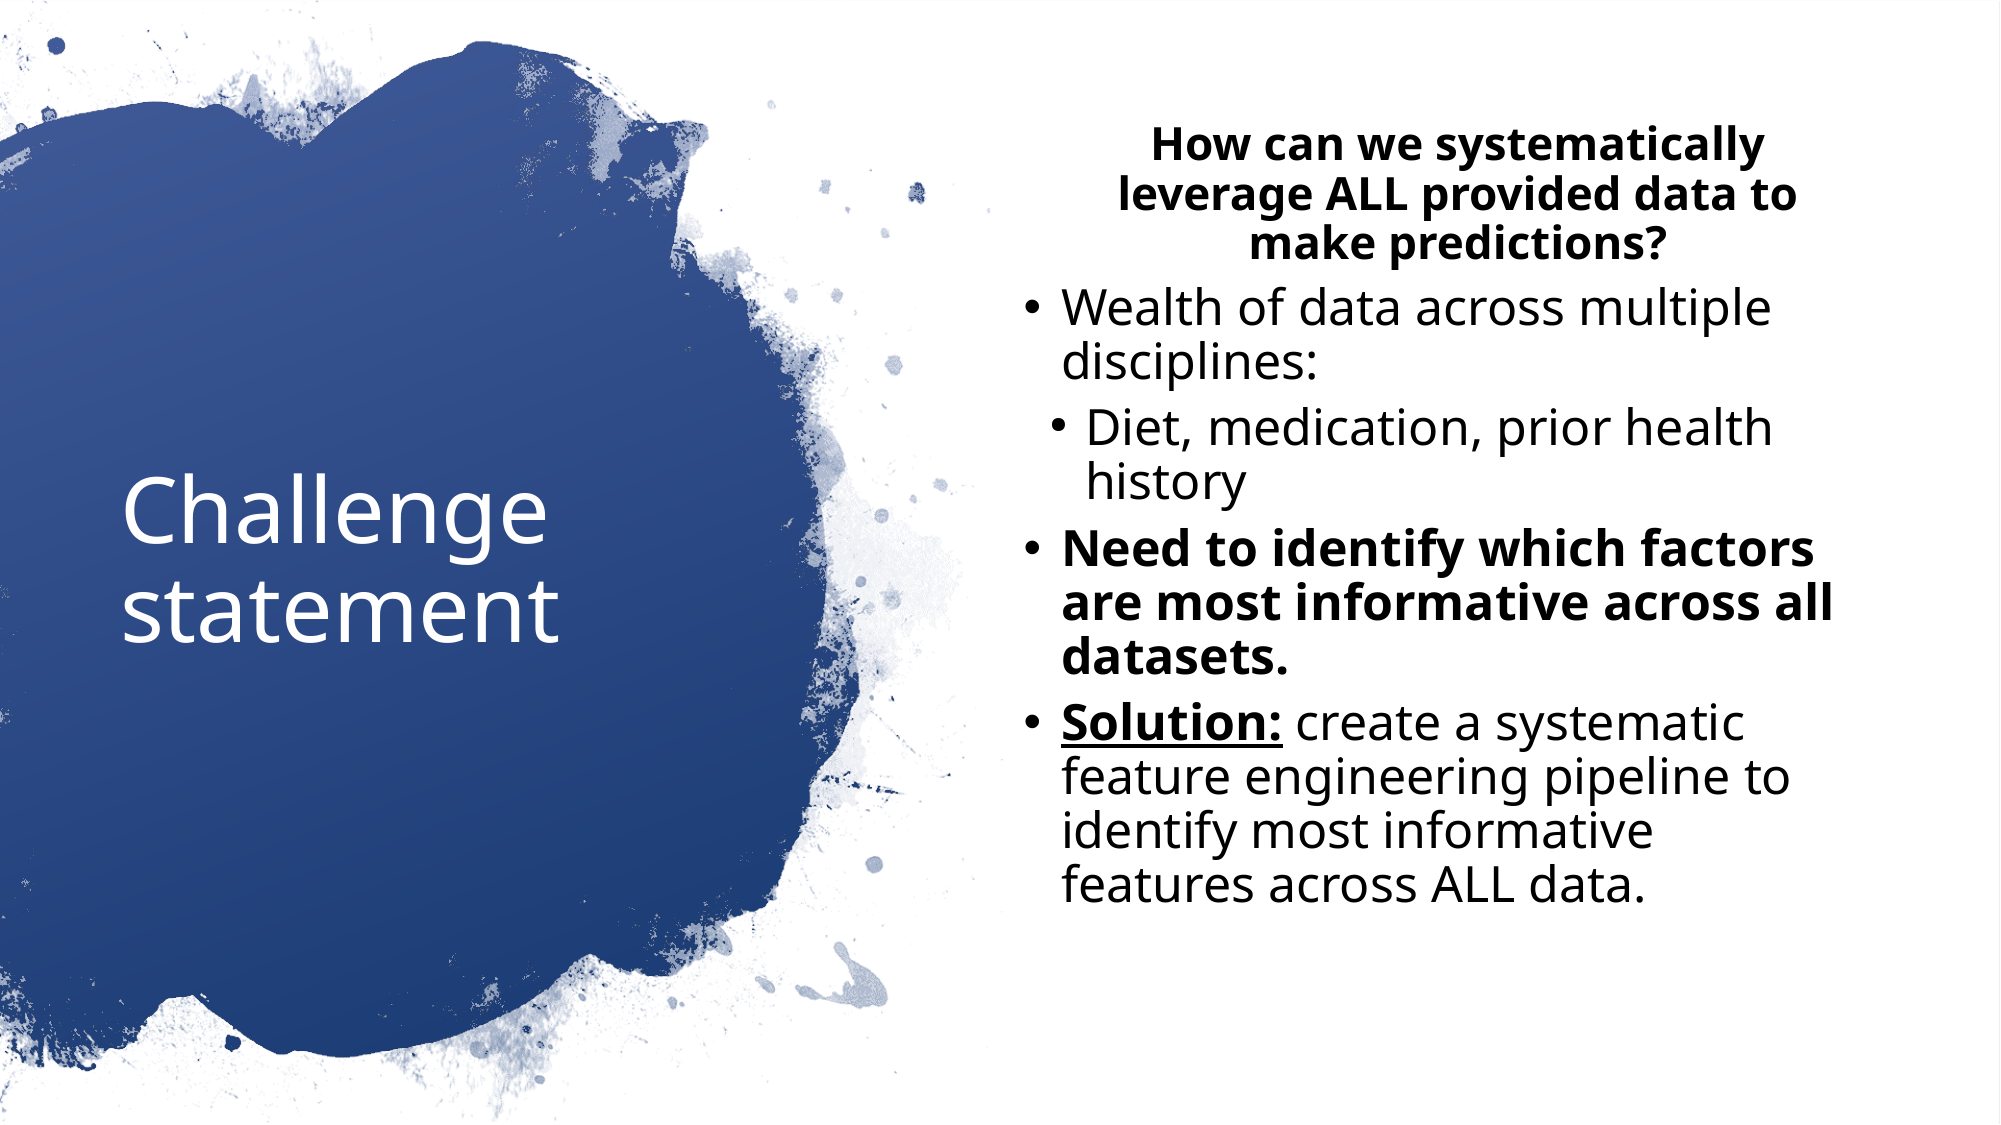

How can we systematically leverage ALL provided data to make predictions?
Wealth of data across multiple disciplines:
Diet, medication, prior health history
Need to identify which factors are most informative across all datasets.
Solution: create a systematic feature engineering pipeline to identify most informative features across ALL data.
# Challenge statement